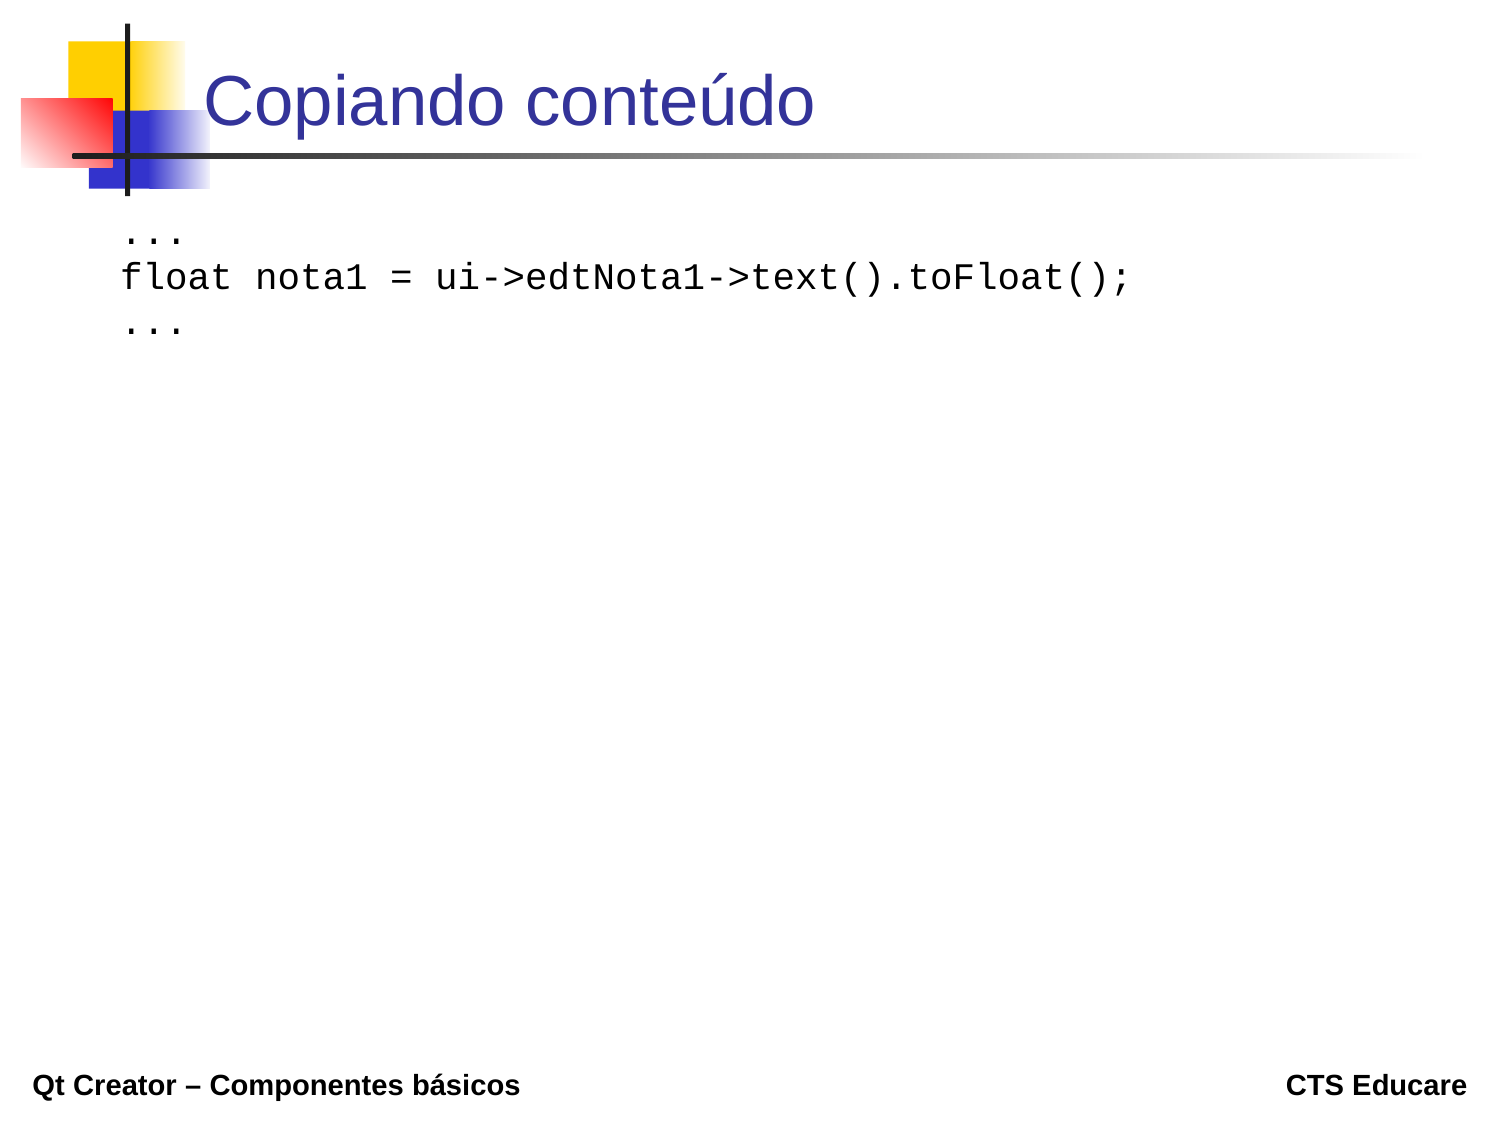

Copiando conteúdo
...
float nota1 = ui->edtNota1->text().toFloat();
...